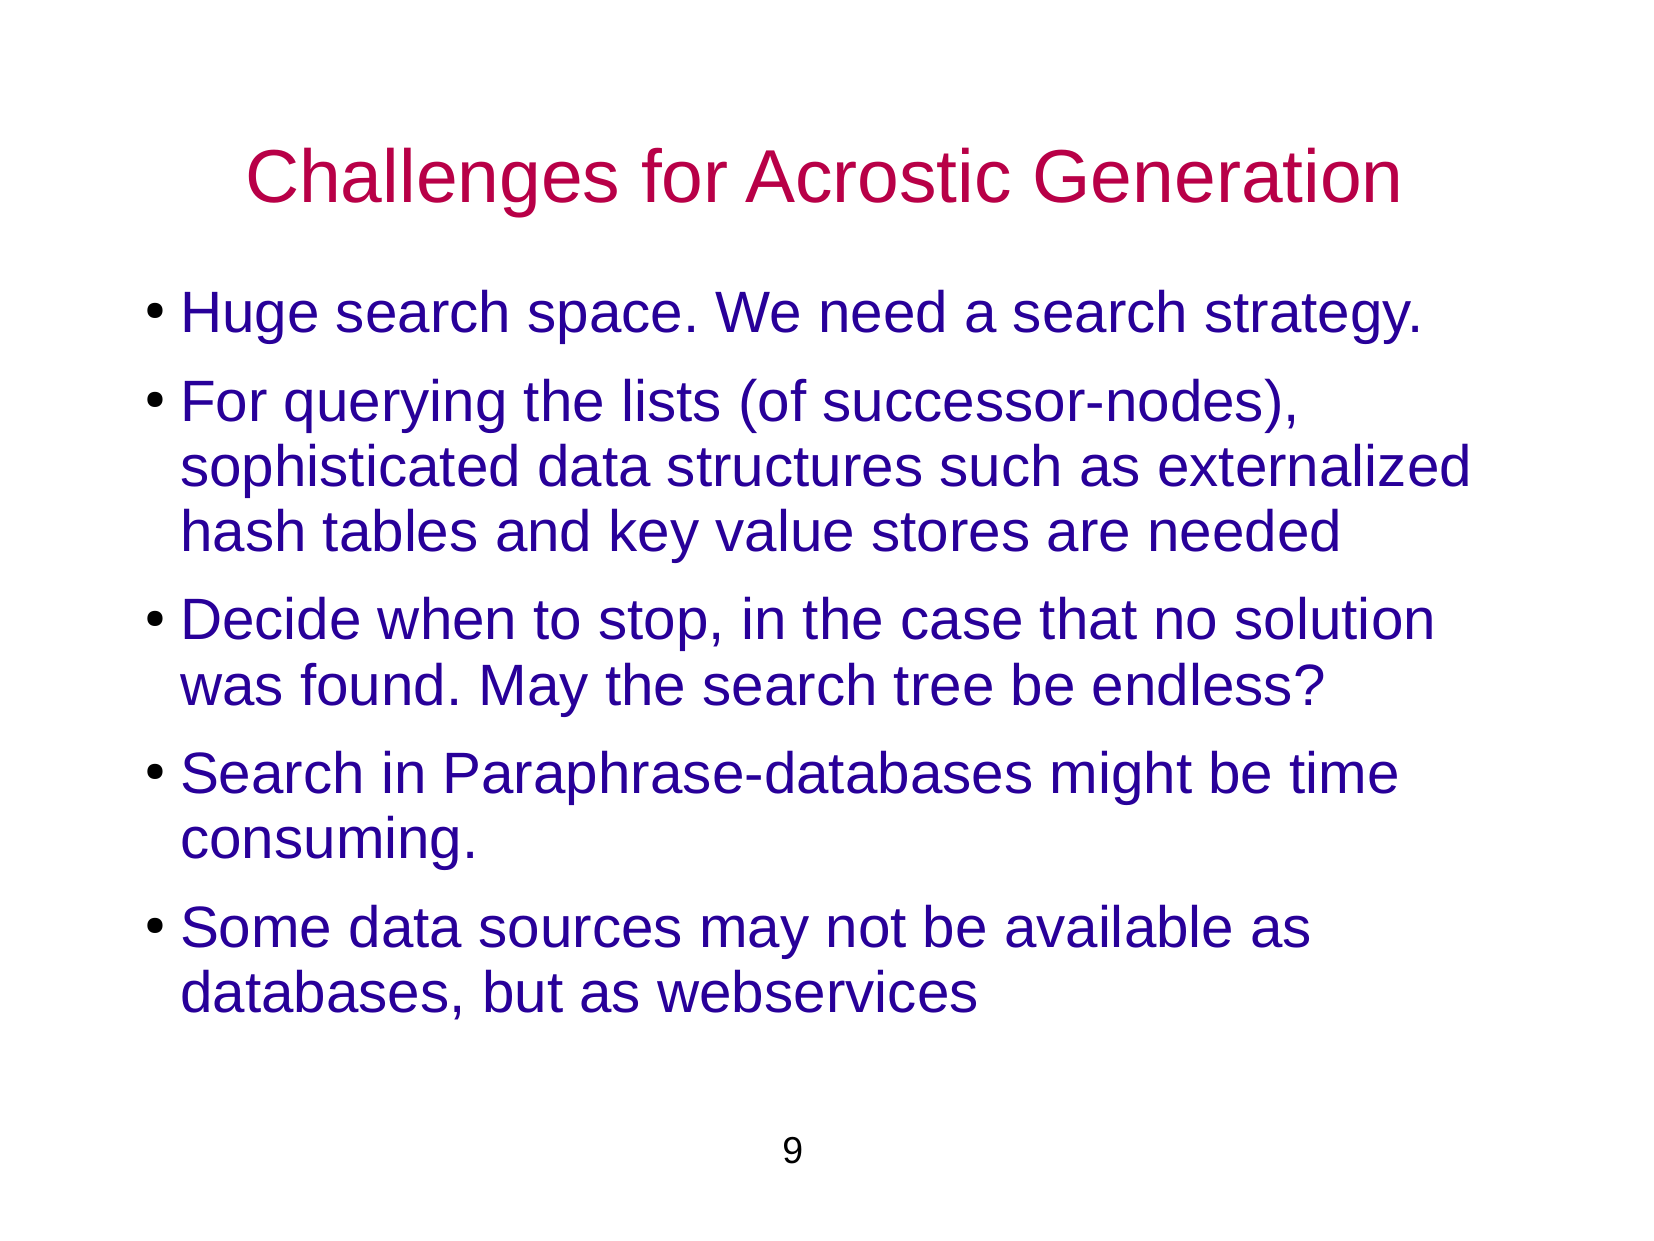

Challenges for Acrostic Generation
Huge search space. We need a search strategy.
For querying the lists (of successor-nodes), sophisticated data structures such as externalized hash tables and key value stores are needed
Decide when to stop, in the case that no solution was found. May the search tree be endless?
Search in Paraphrase-databases might be time consuming.
Some data sources may not be available as databases, but as webservices
9